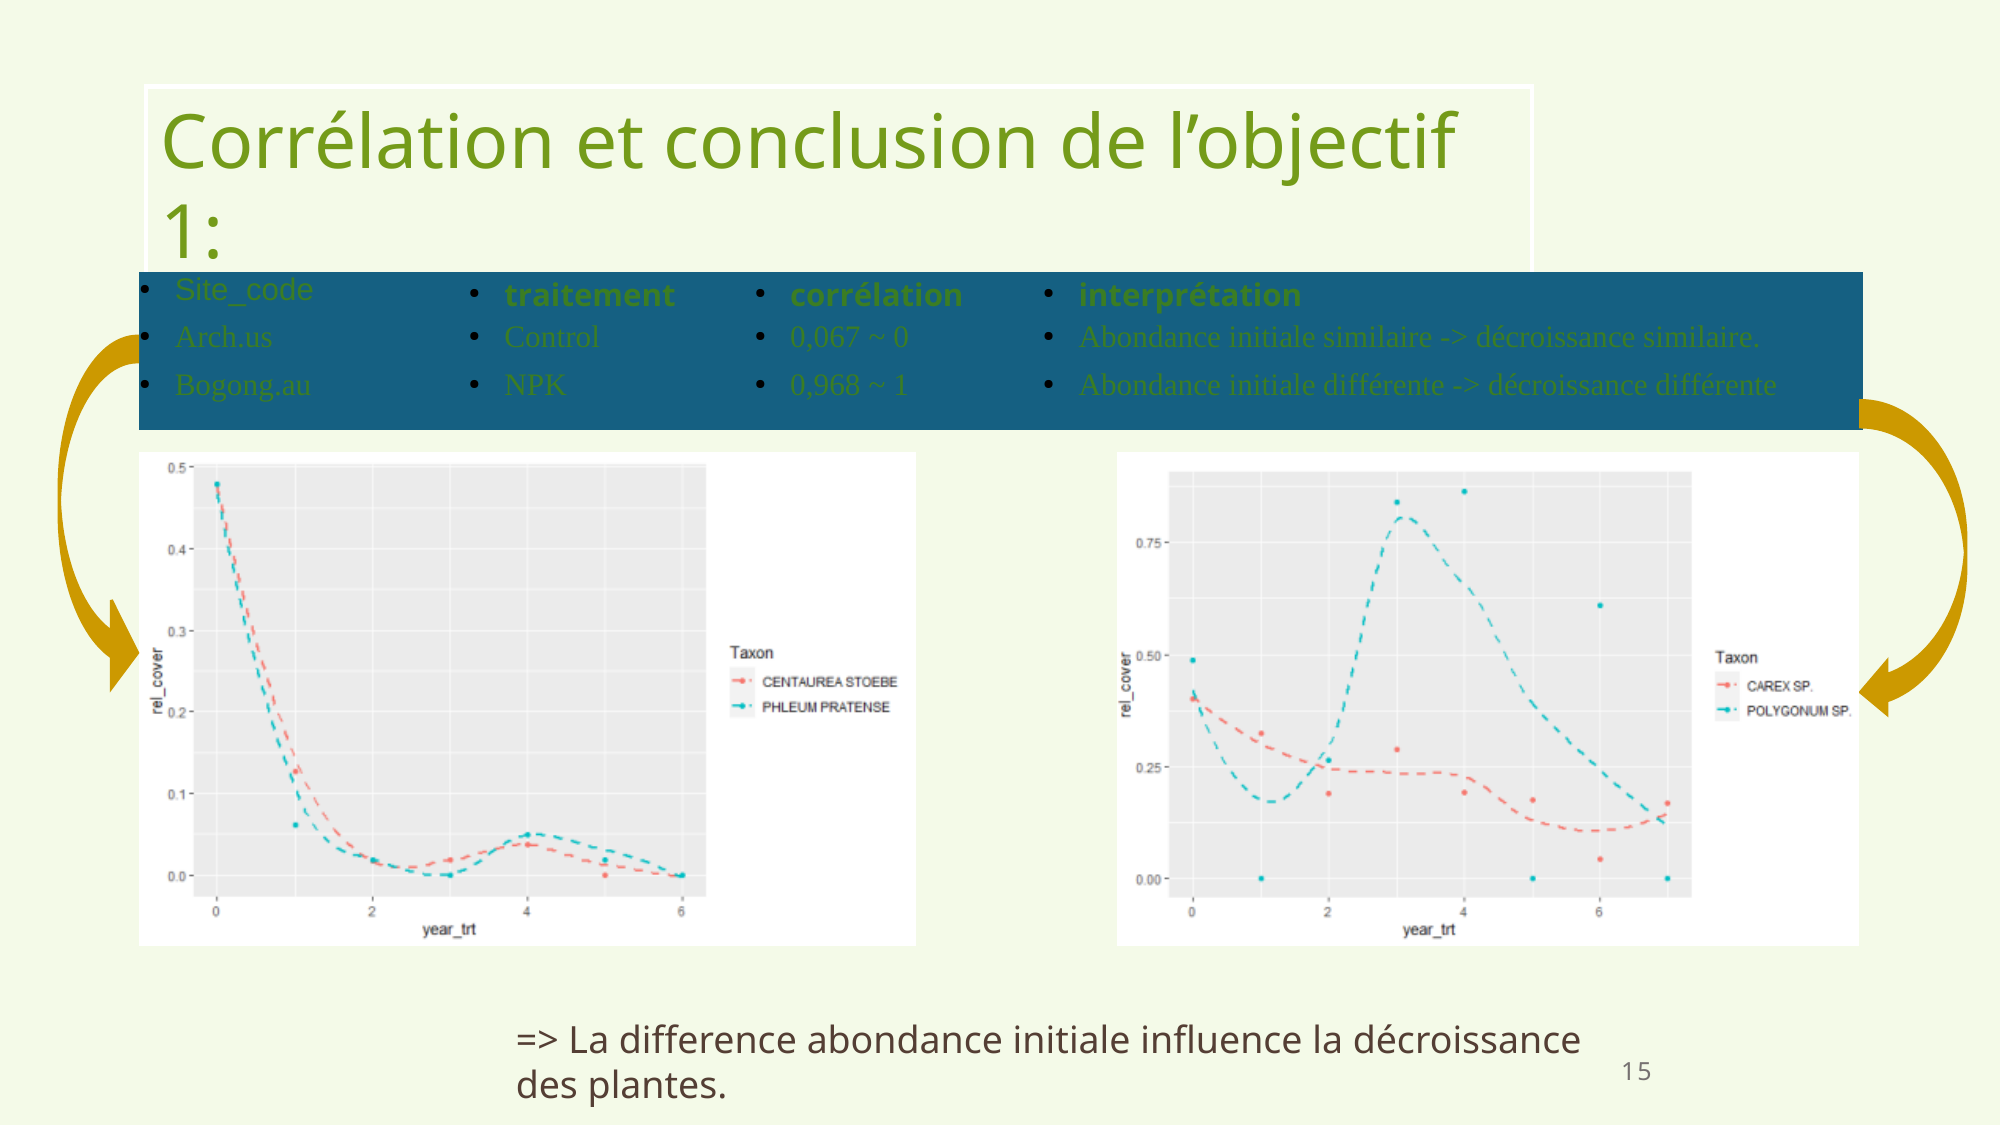

Corrélation et conclusion de l’objectif 1:
| Site\_code | traitement | corrélation | interprétation |
| --- | --- | --- | --- |
| Arch.us | Control | 0,067 ~ 0 | Abondance initiale similaire -> décroissance similaire. |
| Bogong.au | NPK | 0,968 ~ 1 | Abondance initiale différente -> décroissance différente |
=> La difference abondance initiale influence la décroissance des plantes.